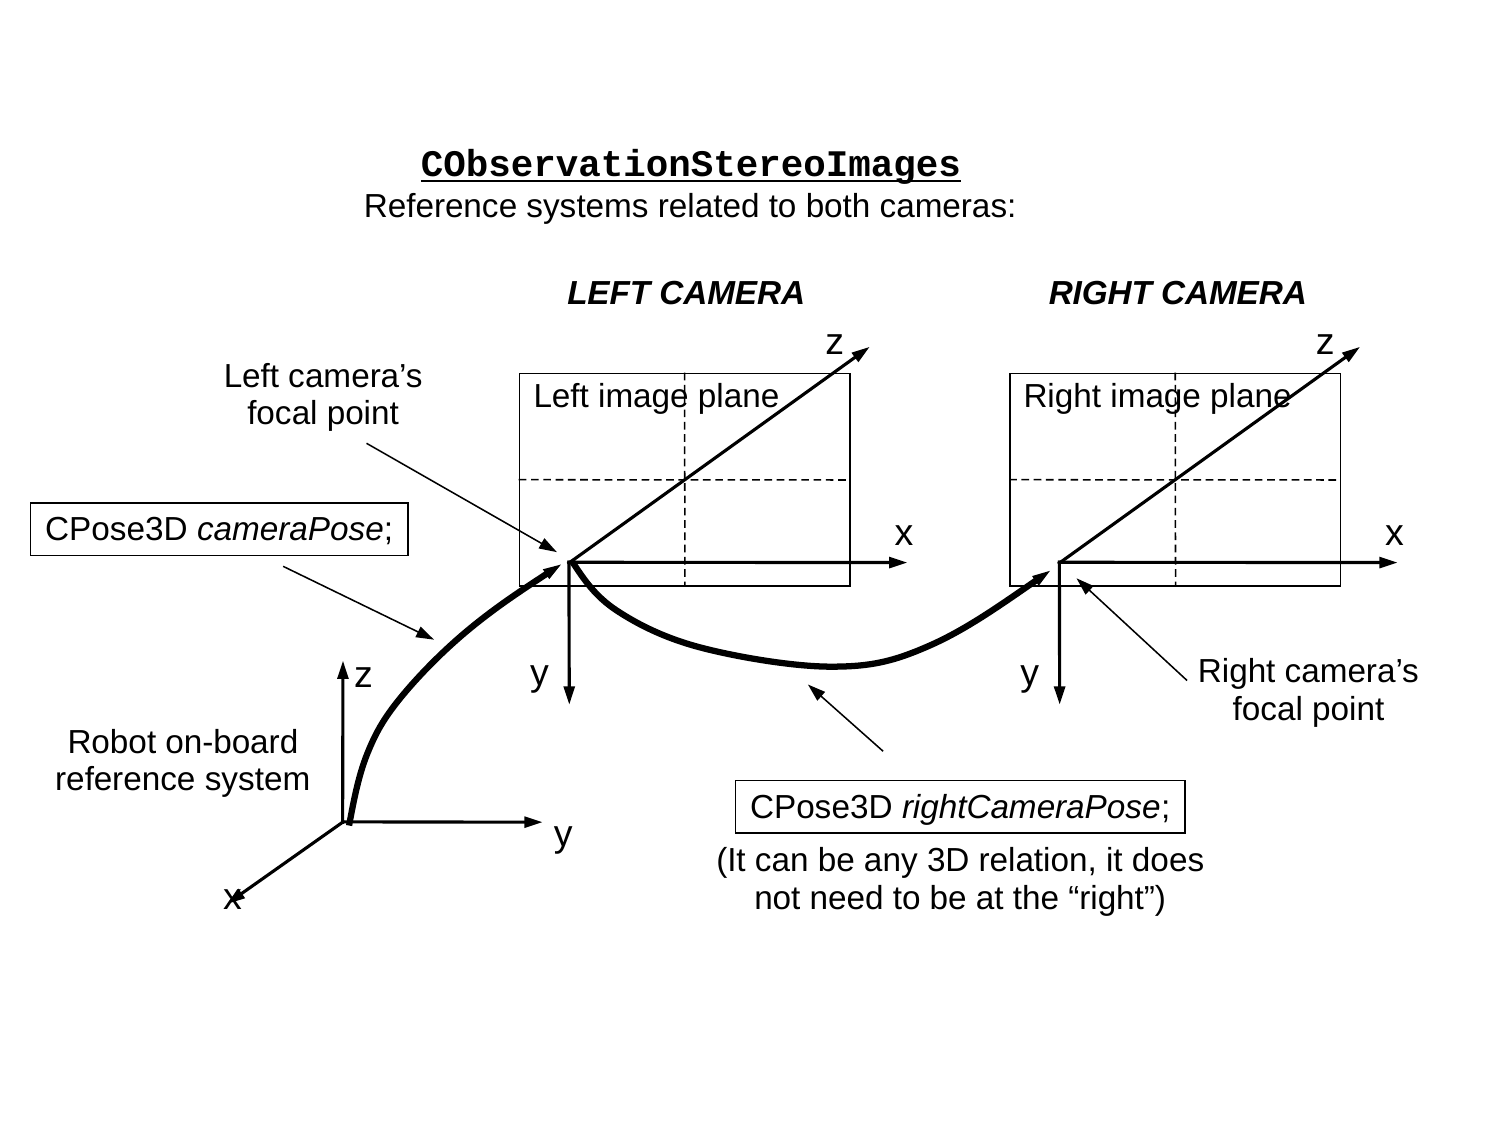

CObservationStereoImages
Reference systems related to both cameras:
LEFT CAMERA
RIGHT CAMERA
z
z
Left camera’s
focal point
Left image plane
Right image plane
CPose3D cameraPose;
x
x
y
y
z
y
x
Right camera’s
focal point
Robot on-board
reference system
CPose3D rightCameraPose;
(It can be any 3D relation, it does
not need to be at the “right”)‏